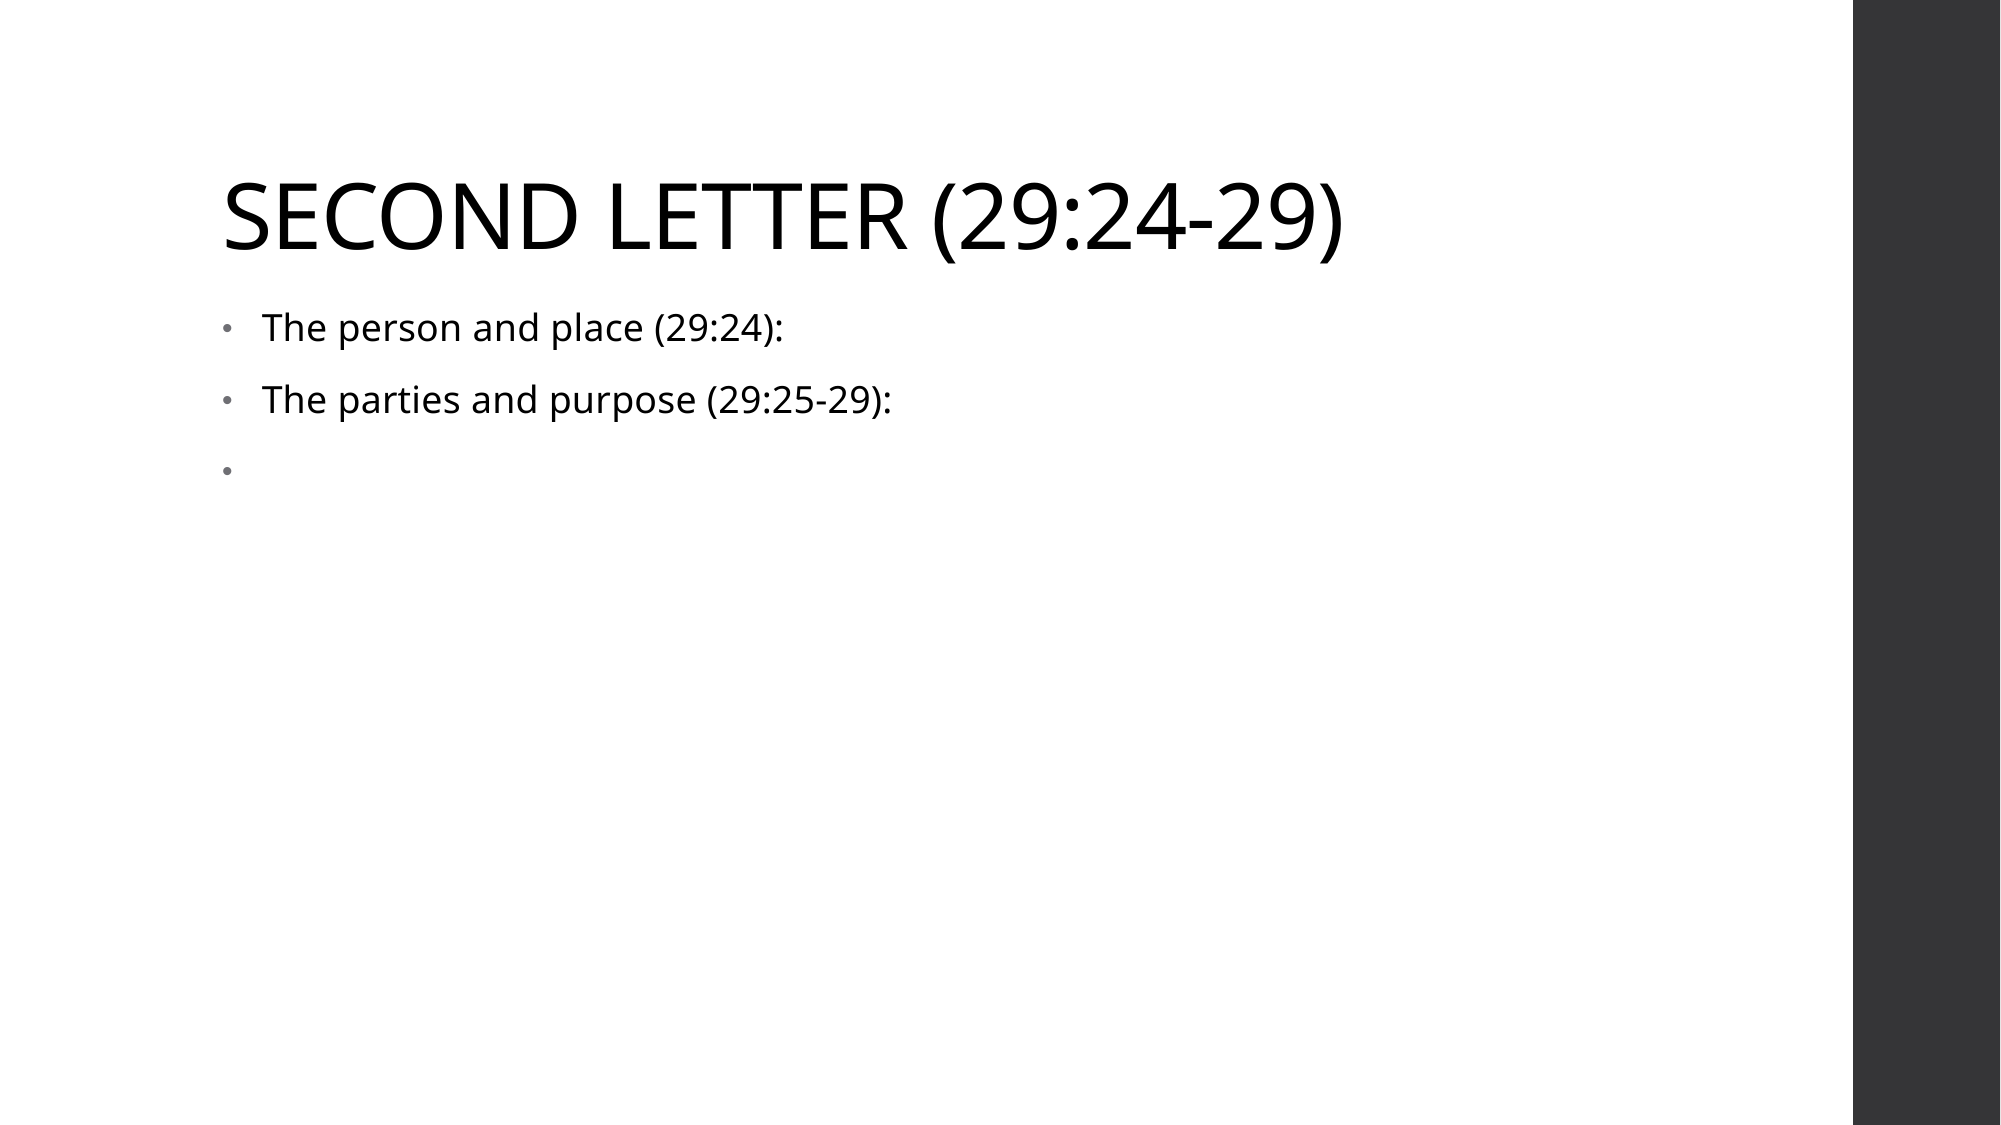

# SECOND LETTER (29:24-29)
 The person and place (29:24):
 The parties and purpose (29:25-29):